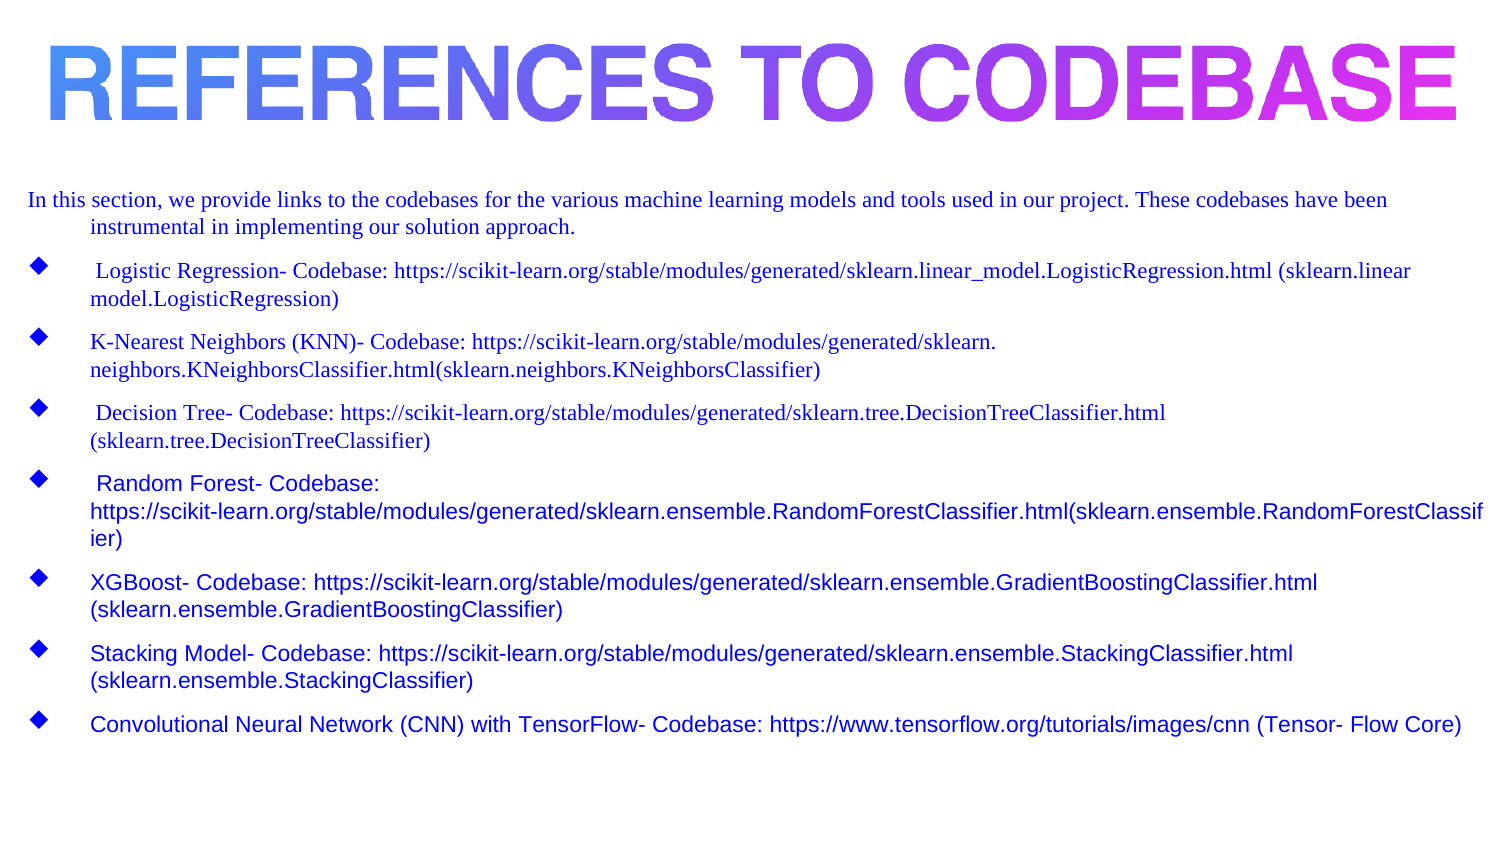

#
In this section, we provide links to the codebases for the various machine learning models and tools used in our project. These codebases have been instrumental in implementing our solution approach.
 Logistic Regression- Codebase: https://scikit-learn.org/stable/modules/generated/sklearn.linear_model.LogisticRegression.html (sklearn.linear model.LogisticRegression)
K-Nearest Neighbors (KNN)- Codebase: https://scikit-learn.org/stable/modules/generated/sklearn. neighbors.KNeighborsClassifier.html(sklearn.neighbors.KNeighborsClassifier)
 Decision Tree- Codebase: https://scikit-learn.org/stable/modules/generated/sklearn.tree.DecisionTreeClassifier.html (sklearn.tree.DecisionTreeClassifier)
 Random Forest- Codebase: https://scikit-learn.org/stable/modules/generated/sklearn.ensemble.RandomForestClassifier.html(sklearn.ensemble.RandomForestClassifier)
XGBoost- Codebase: https://scikit-learn.org/stable/modules/generated/sklearn.ensemble.GradientBoostingClassifier.html (sklearn.ensemble.GradientBoostingClassifier)
Stacking Model- Codebase: https://scikit-learn.org/stable/modules/generated/sklearn.ensemble.StackingClassifier.html (sklearn.ensemble.StackingClassifier)
Convolutional Neural Network (CNN) with TensorFlow- Codebase: https://www.tensorflow.org/tutorials/images/cnn (Tensor- Flow Core)